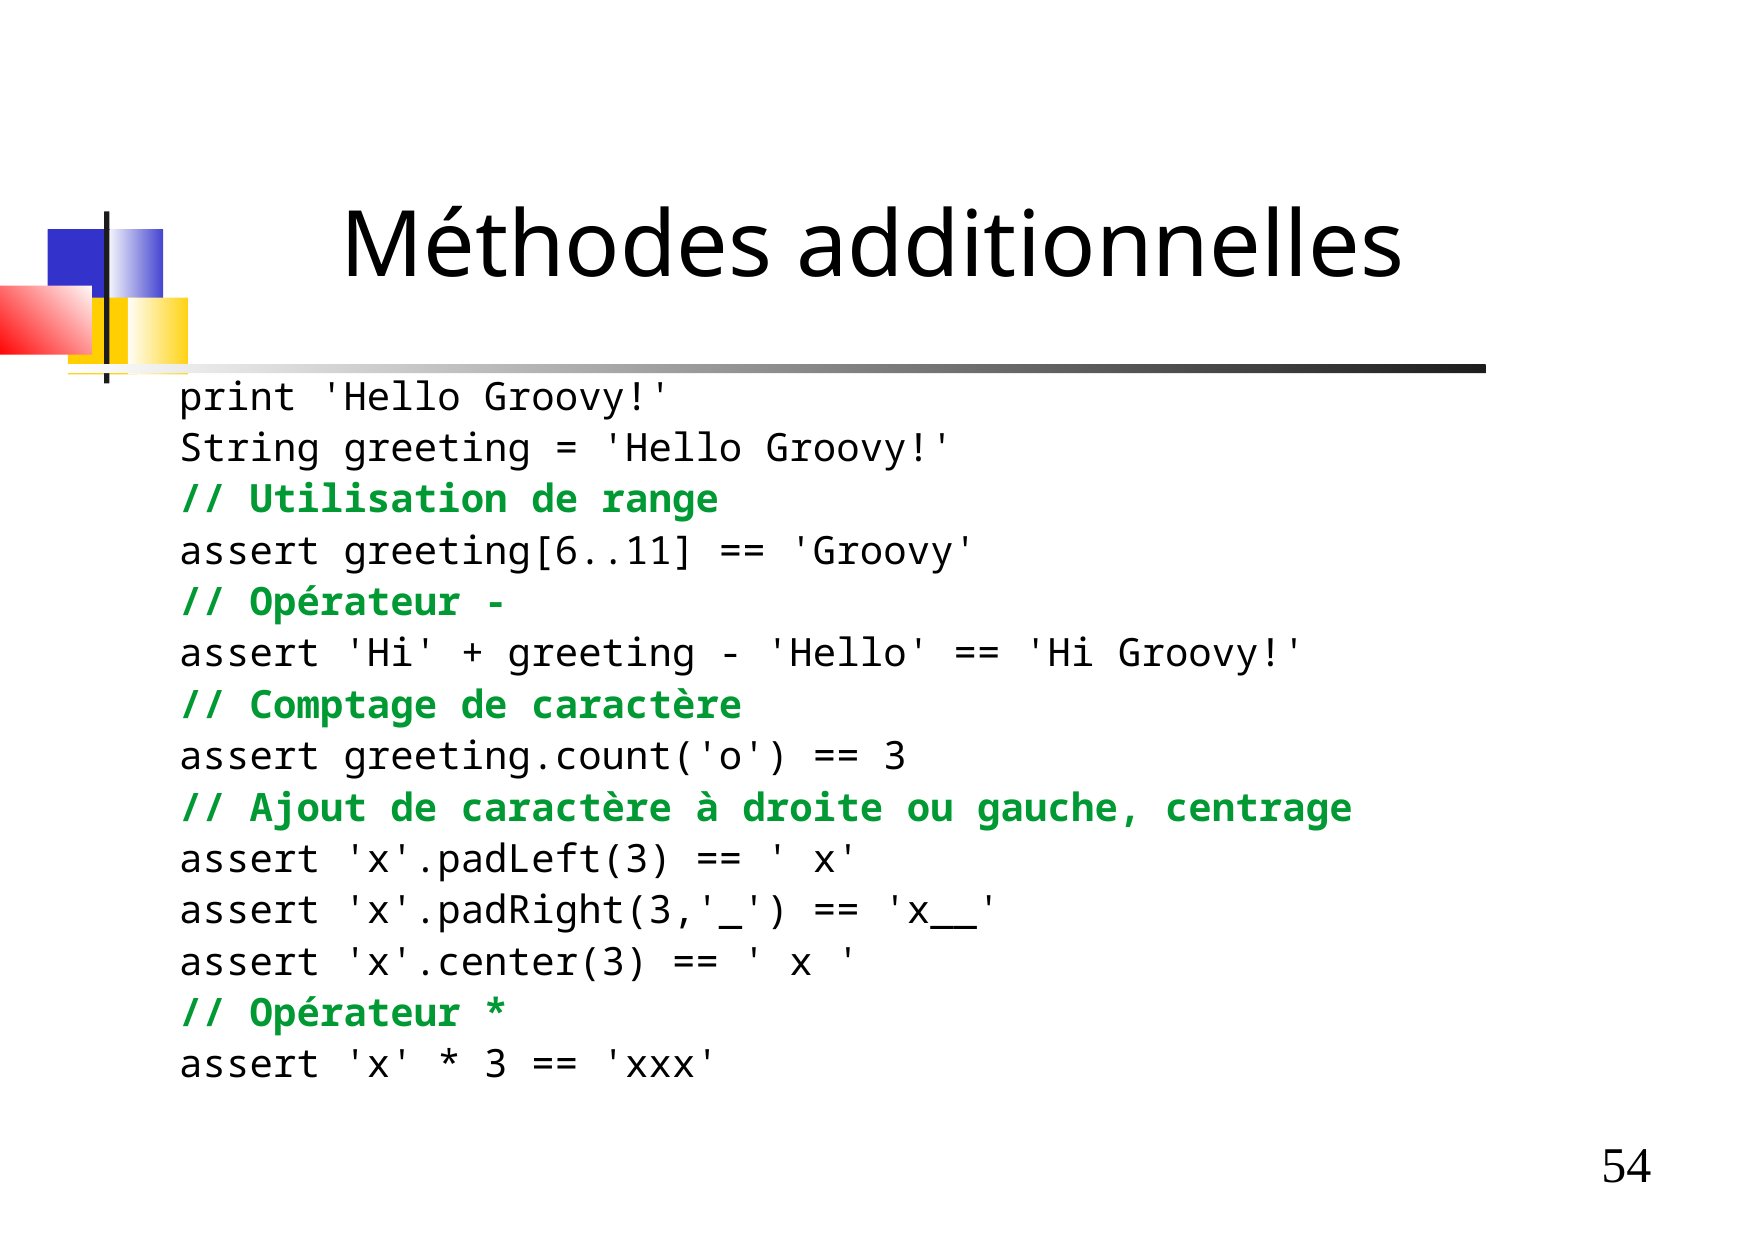

# Méthodes additionnelles
print 'Hello Groovy!'
String greeting = 'Hello Groovy!'
// Utilisation de range
assert greeting[6..11] == 'Groovy'
// Opérateur -
assert 'Hi' + greeting - 'Hello' == 'Hi Groovy!'
// Comptage de caractère
assert greeting.count('o') == 3
// Ajout de caractère à droite ou gauche, centrage
assert 'x'.padLeft(3) == ' x'
assert 'x'.padRight(3,'_') == 'x__'
assert 'x'.center(3) == ' x '
// Opérateur *
assert 'x' * 3 == 'xxx'